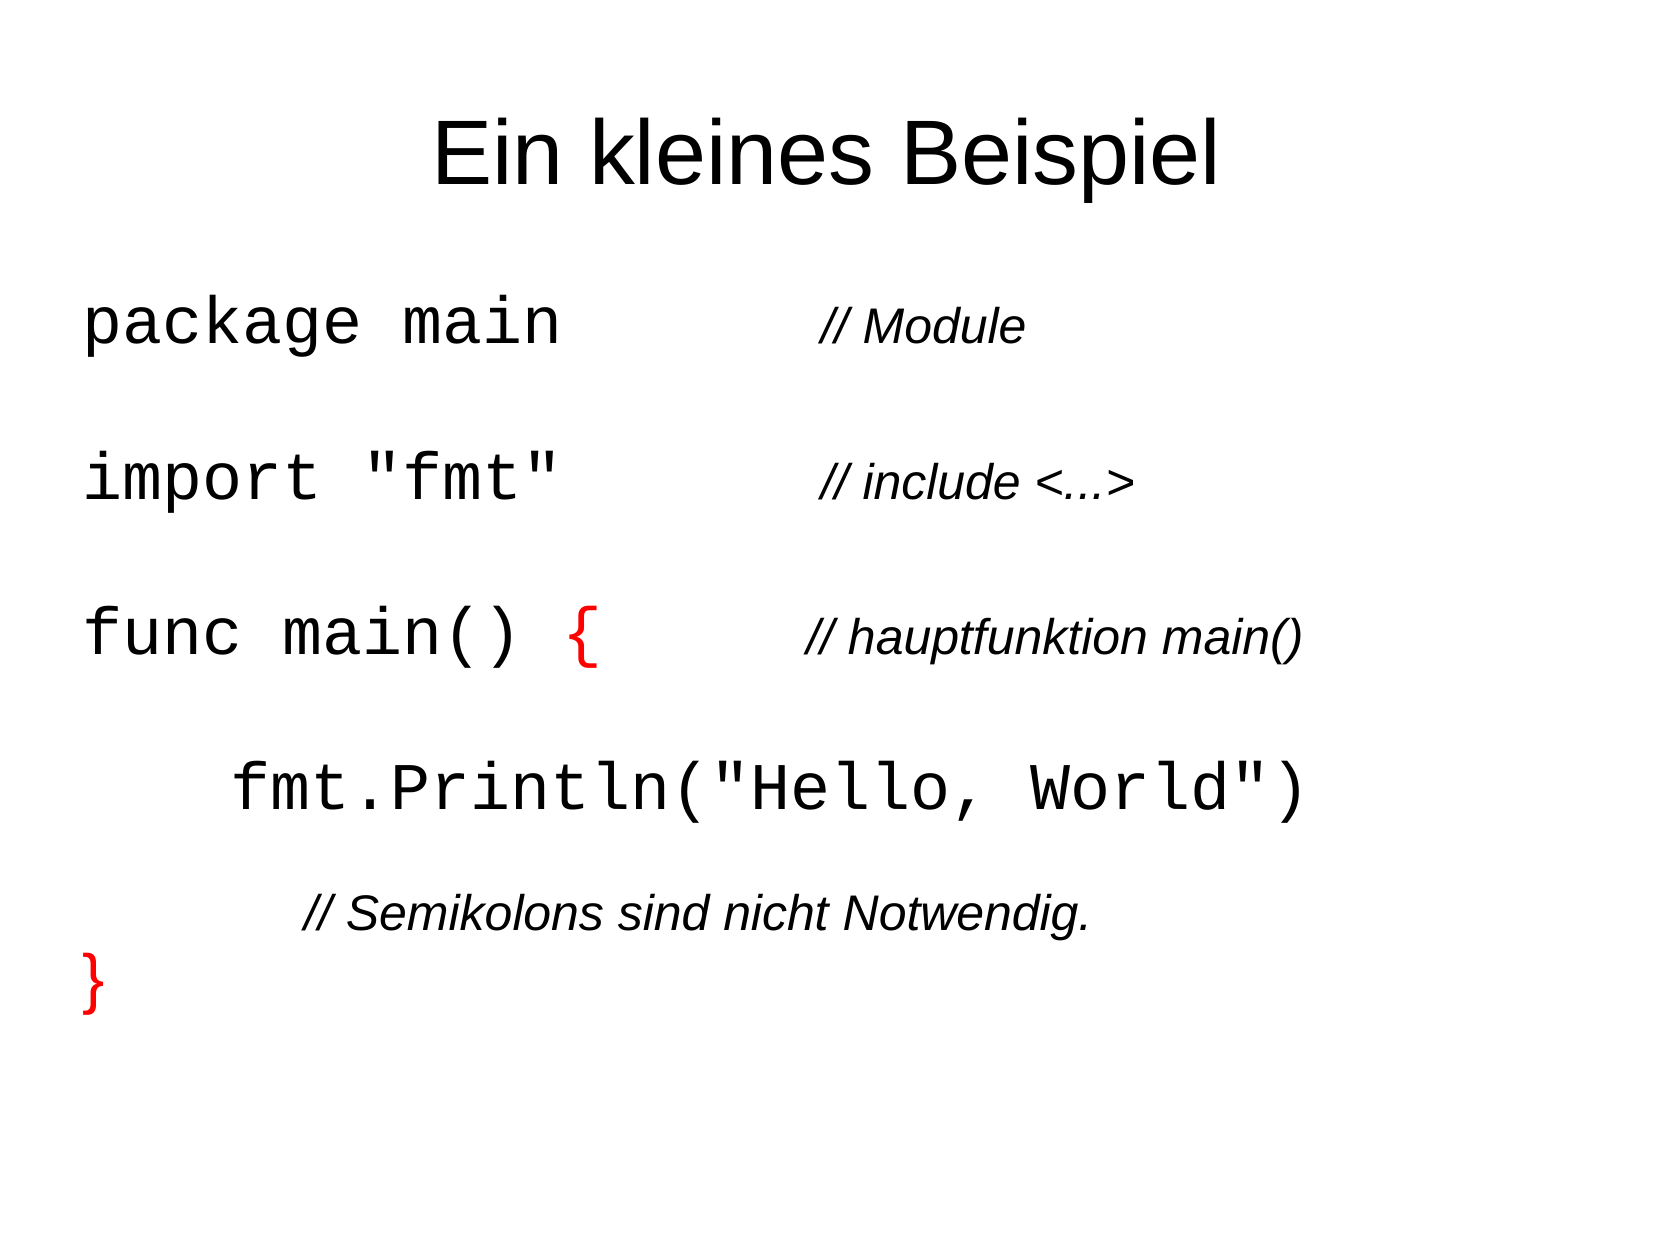

# Ein kleines Beispiel
package main				// Module
import "fmt"				// include <...>
func main() { // hauptfunktion main()
 fmt.Println("Hello, World")
 			// Semikolons sind nicht Notwendig.
}